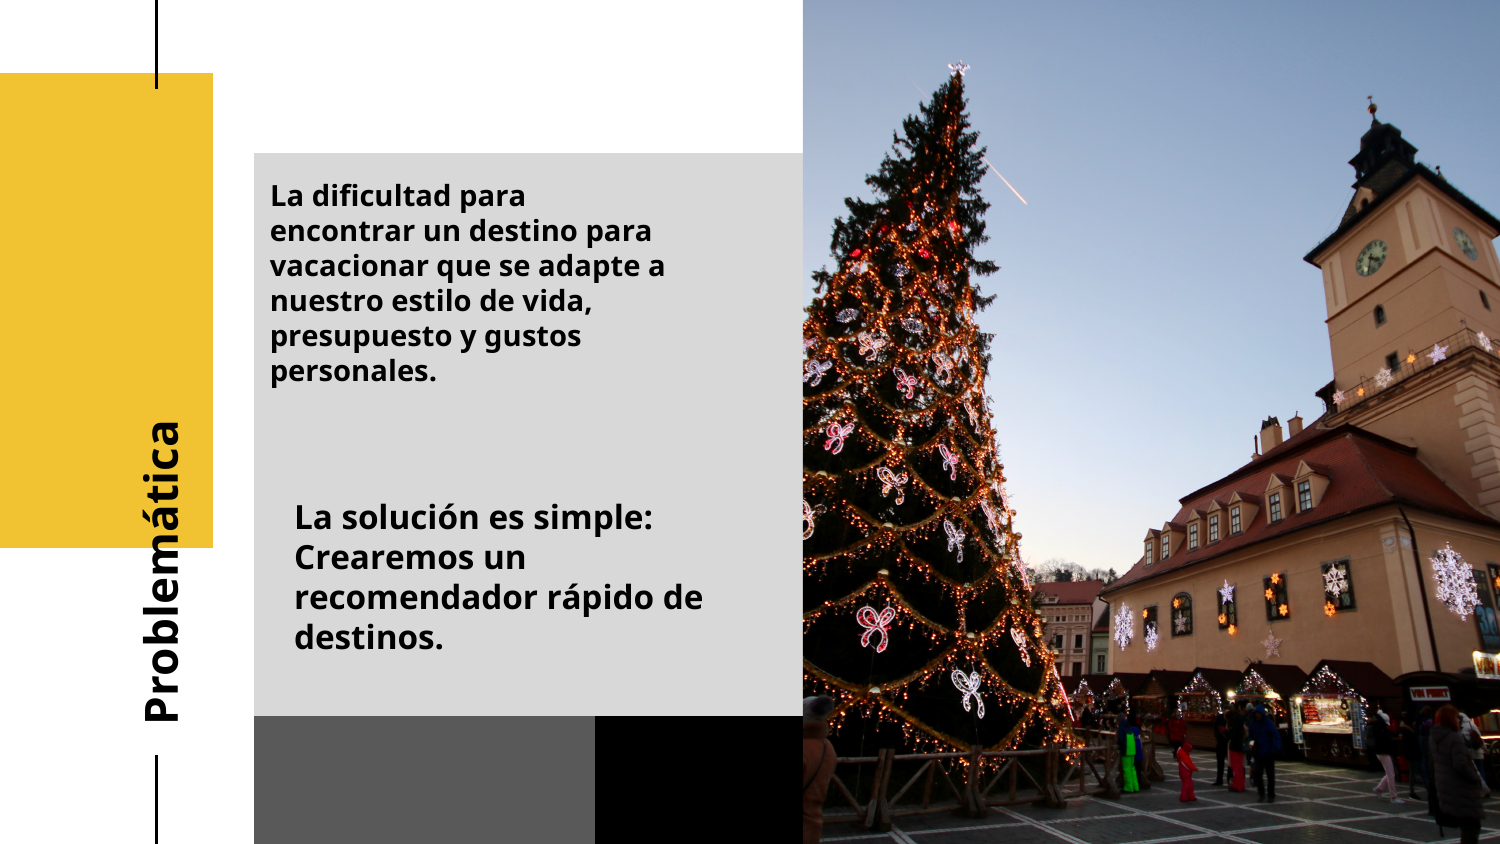

La dificultad para encontrar un destino para vacacionar que se adapte a nuestro estilo de vida, presupuesto y gustos personales.
# Problemática
La solución es simple: Crearemos un recomendador rápido de destinos.